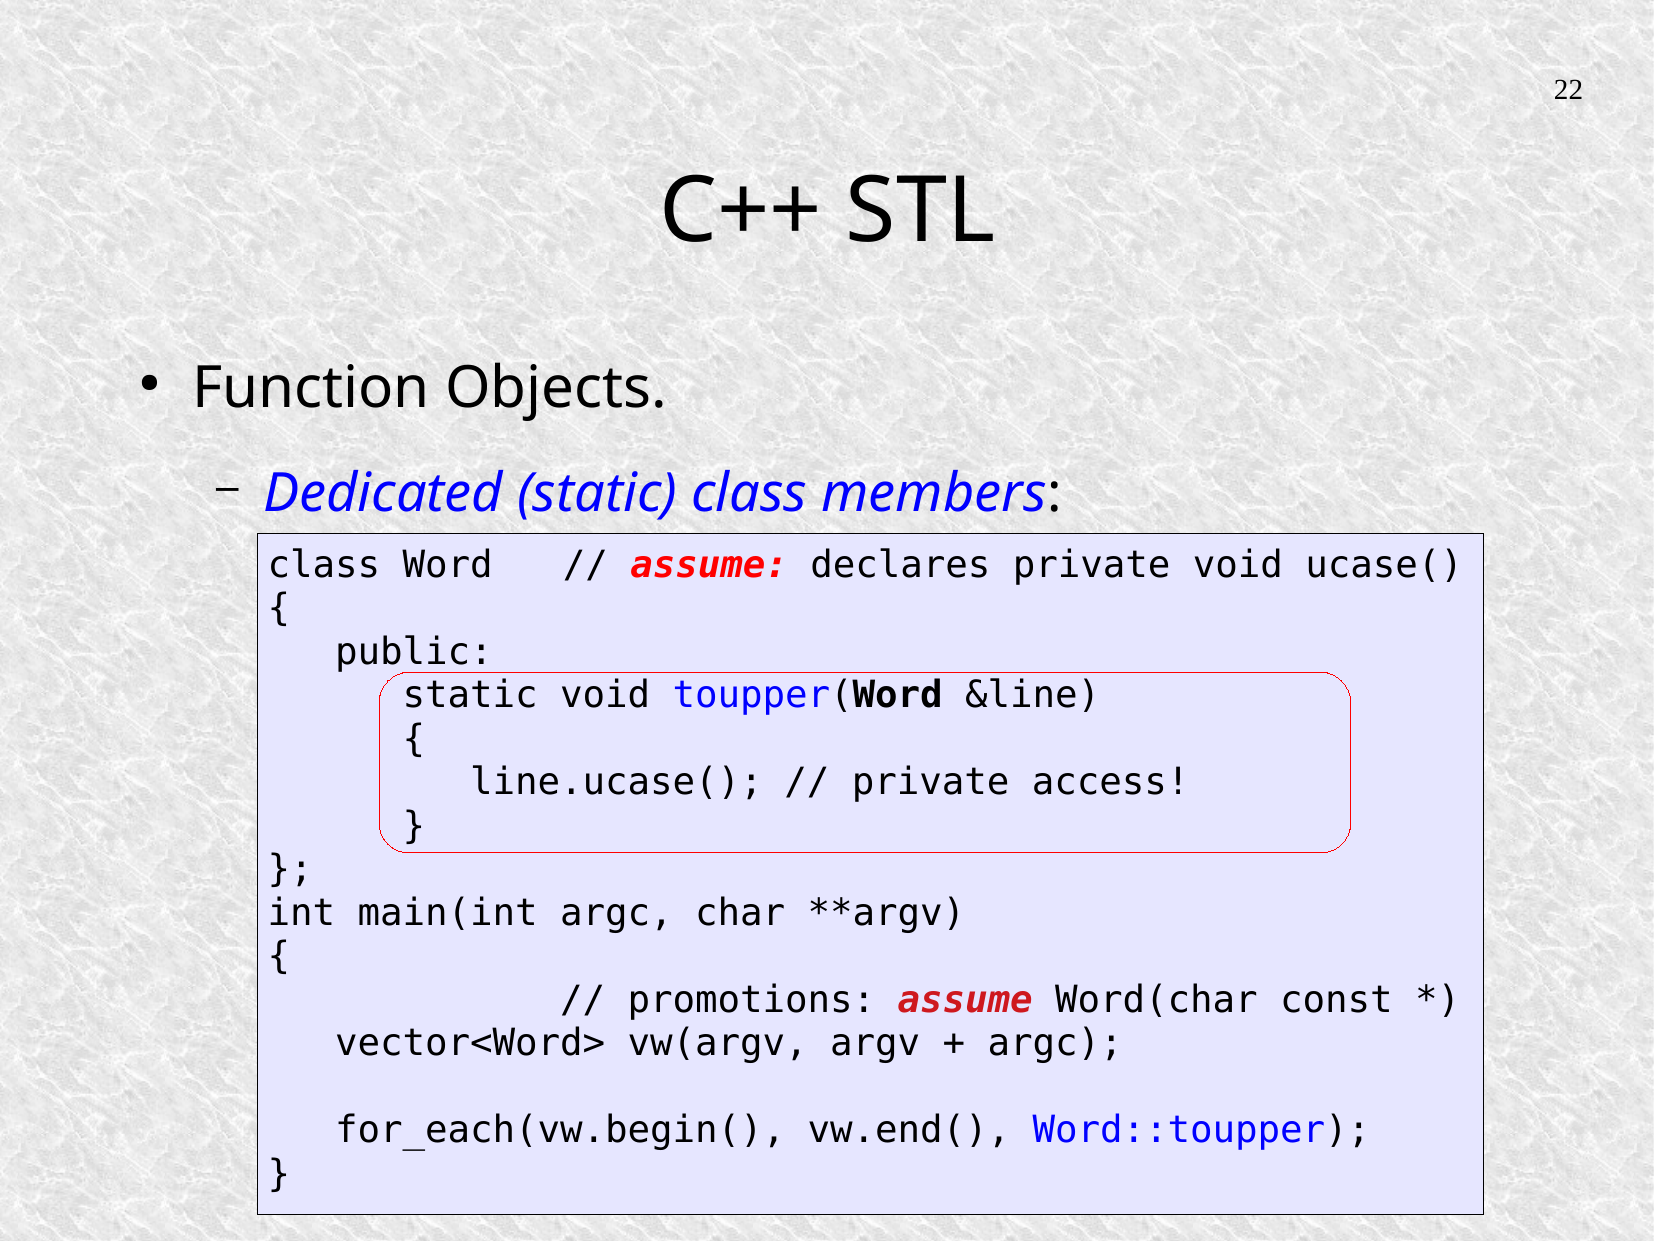

22
# C++ STL
Function Objects.
Dedicated (static) class members:
class Word	// assume: declares private void ucase()
{
 public:
 static void toupper(Word &line)
 {
 line.ucase();	// private access!
 }
};
int main(int argc, char **argv)
{
 // promotions: assume Word(char const *)
 vector<Word> vw(argv, argv + argc);
 for_each(vw.begin(), vw.end(), Word::toupper);
}